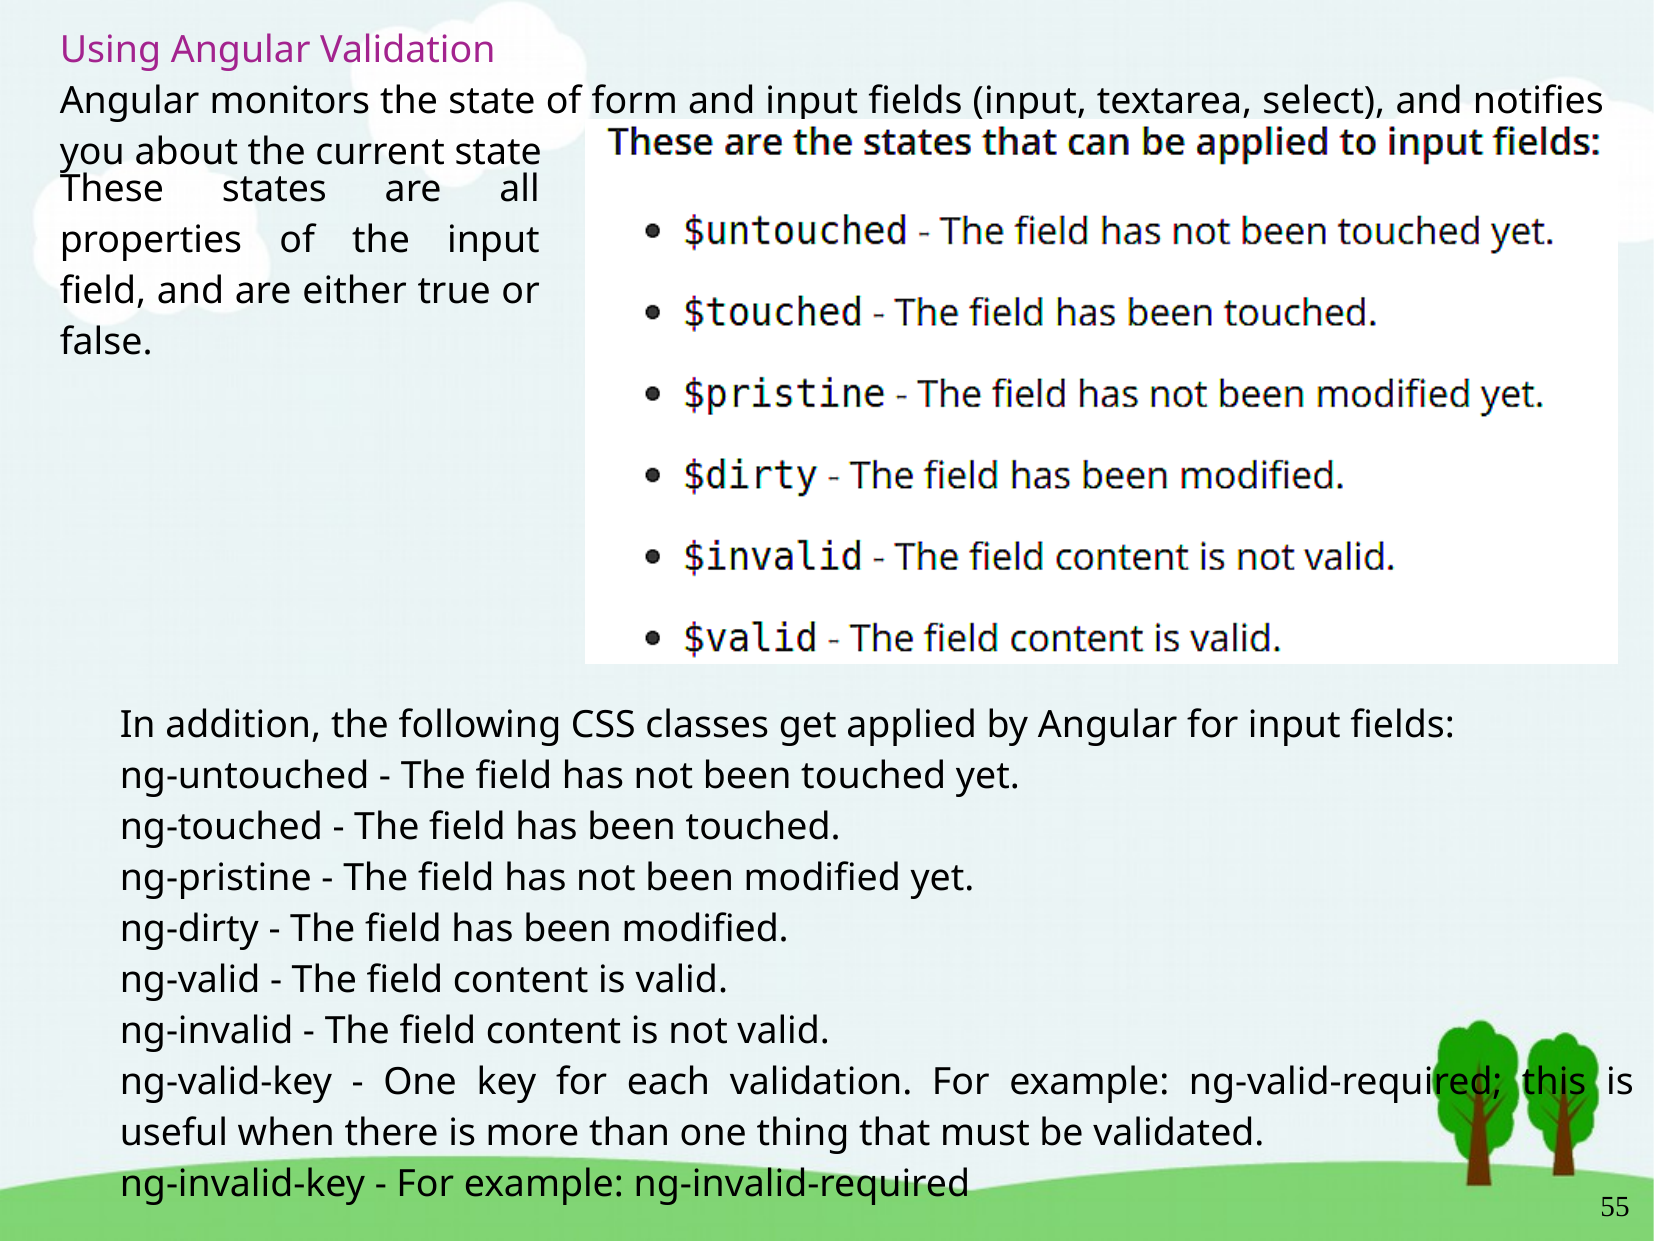

Using Angular Validation
Angular monitors the state of form and input fields (input, textarea, select), and notifies you about the current state
These states are all properties of the input field, and are either true or false.
In addition, the following CSS classes get applied by Angular for input fields:
ng-untouched - The field has not been touched yet.
ng-touched - The field has been touched.
ng-pristine - The field has not been modified yet.
ng-dirty - The field has been modified.
ng-valid - The field content is valid.
ng-invalid - The field content is not valid.
ng-valid-key - One key for each validation. For example: ng-valid-required; this is useful when there is more than one thing that must be validated.
ng-invalid-key - For example: ng-invalid-required
55